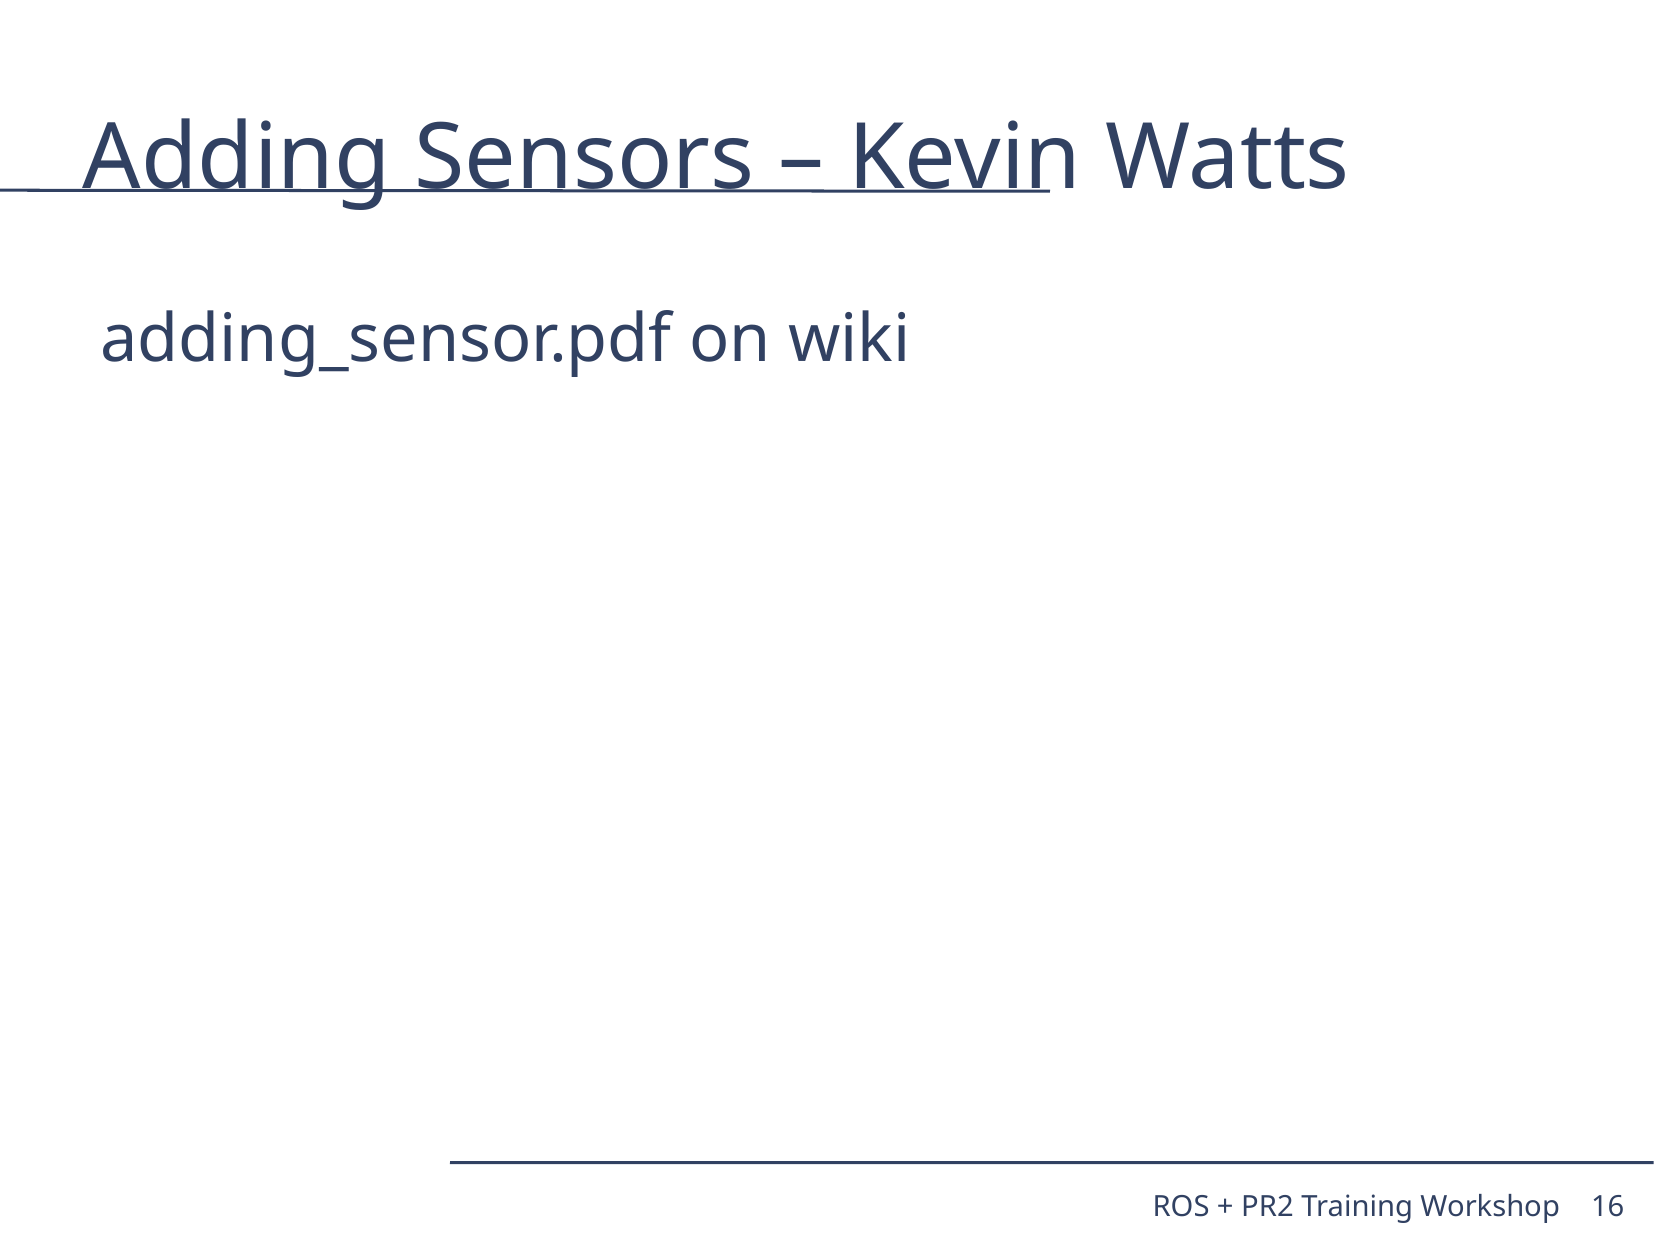

# Adding Sensors – Kevin Watts
adding_sensor.pdf on wiki